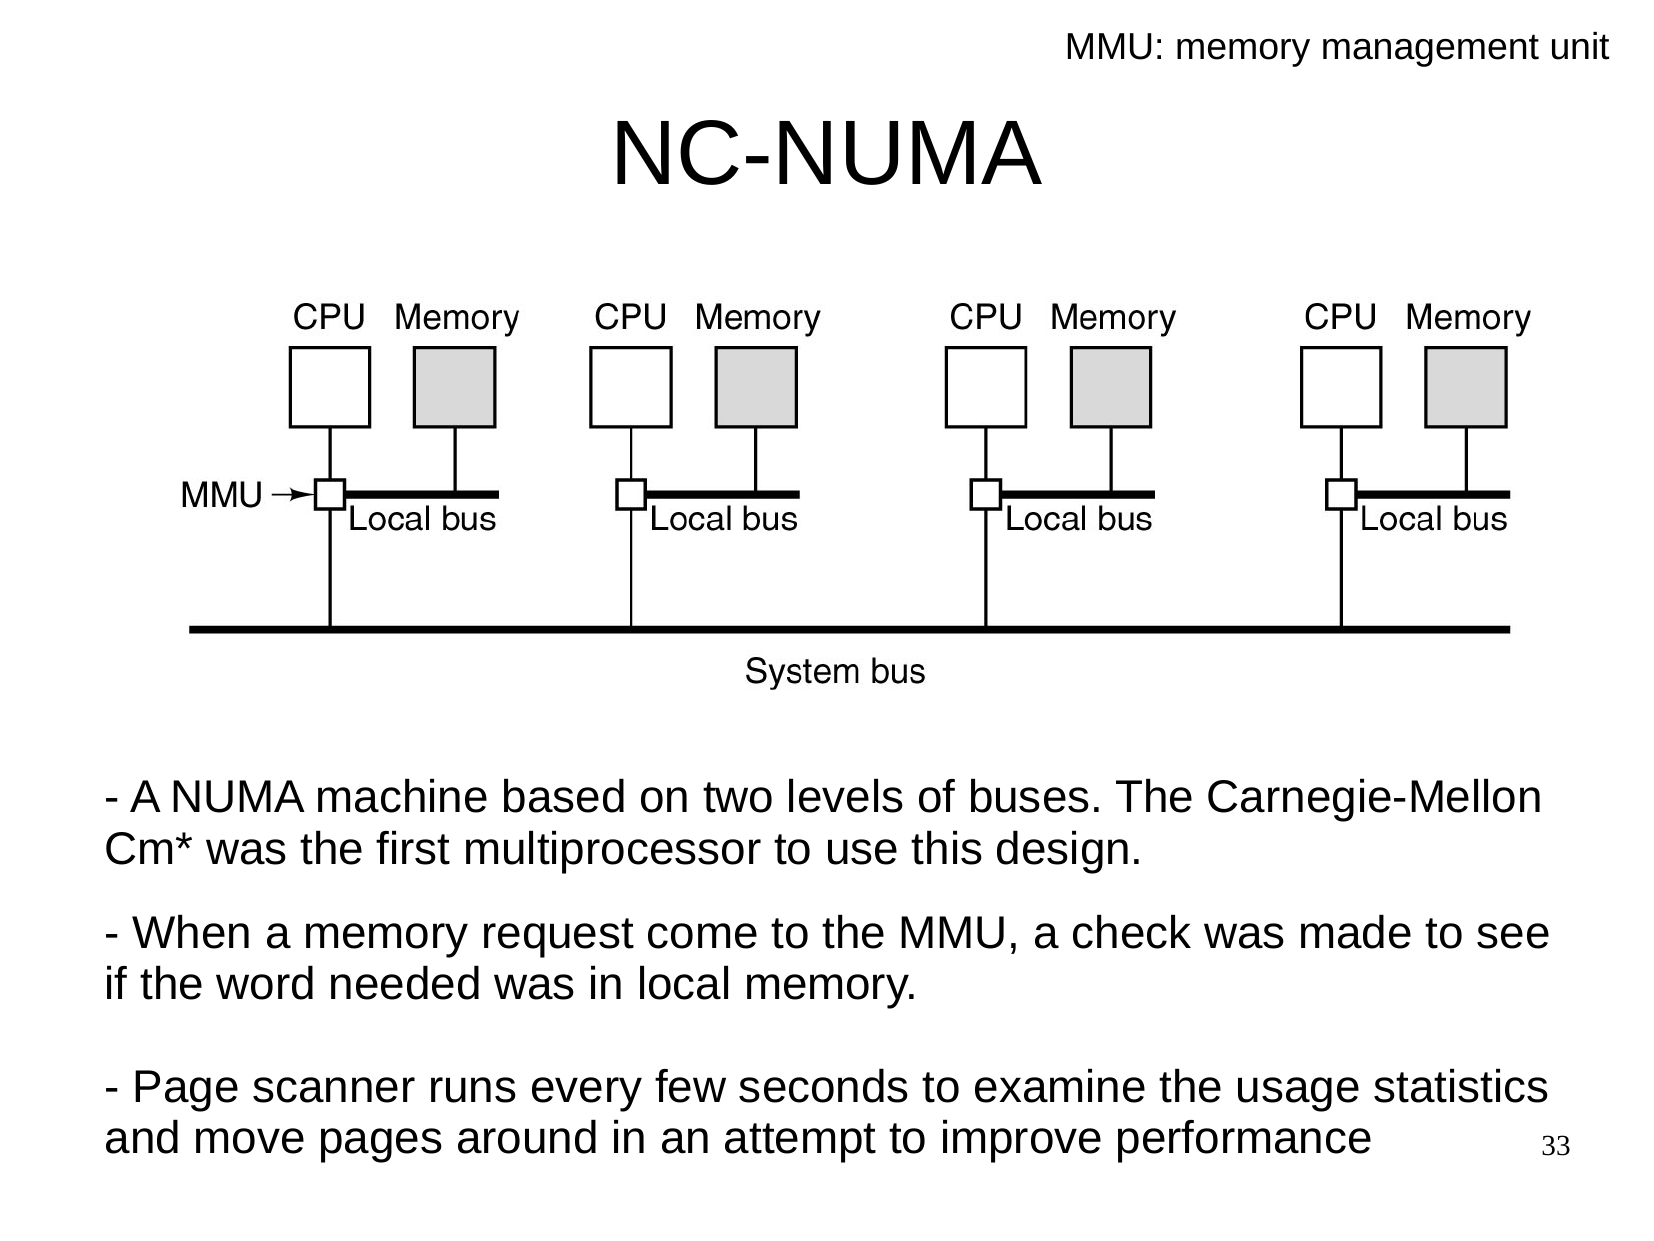

MMU: memory management unit
# NC-NUMA
- A NUMA machine based on two levels of buses. The Carnegie-Mellon Cm* was the first multiprocessor to use this design.
- When a memory request come to the MMU, a check was made to see if the word needed was in local memory.
- Page scanner runs every few seconds to examine the usage statistics and move pages around in an attempt to improve performance
33